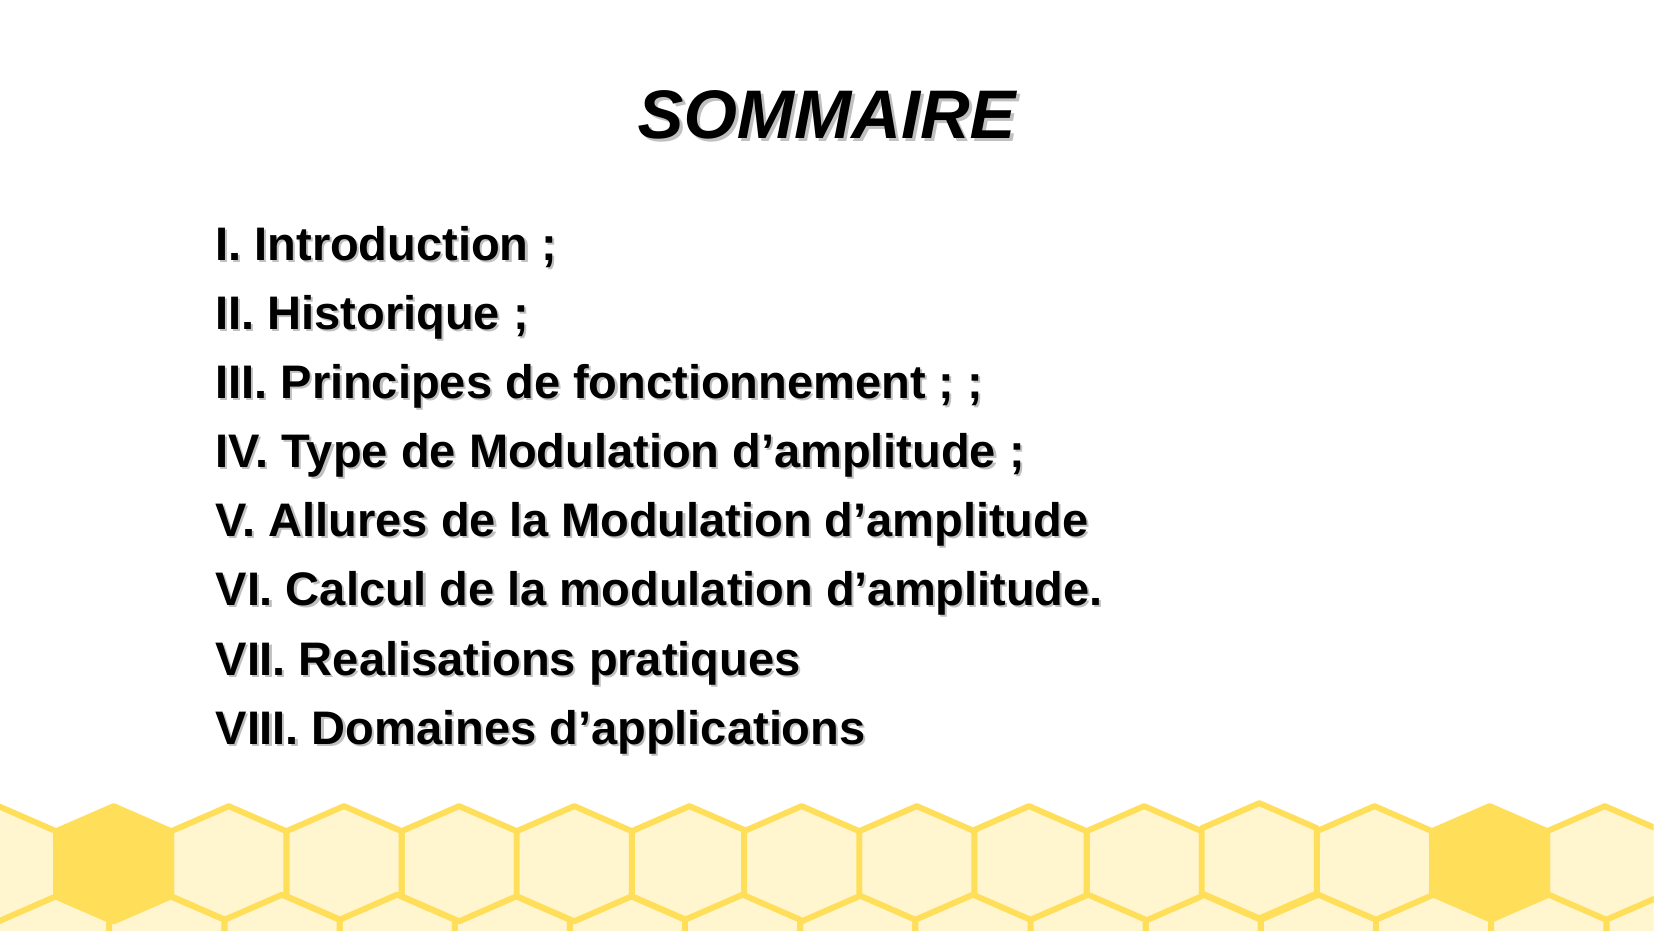

# SOMMAIRE
I. Introduction ;
II. Historique ;
III. Principes de fonctionnement ; ;
IV. Type de Modulation d’amplitude ;
V. Allures de la Modulation d’amplitude
VI. Calcul de la modulation d’amplitude.
VII. Realisations pratiques
VIII. Domaines d’applications